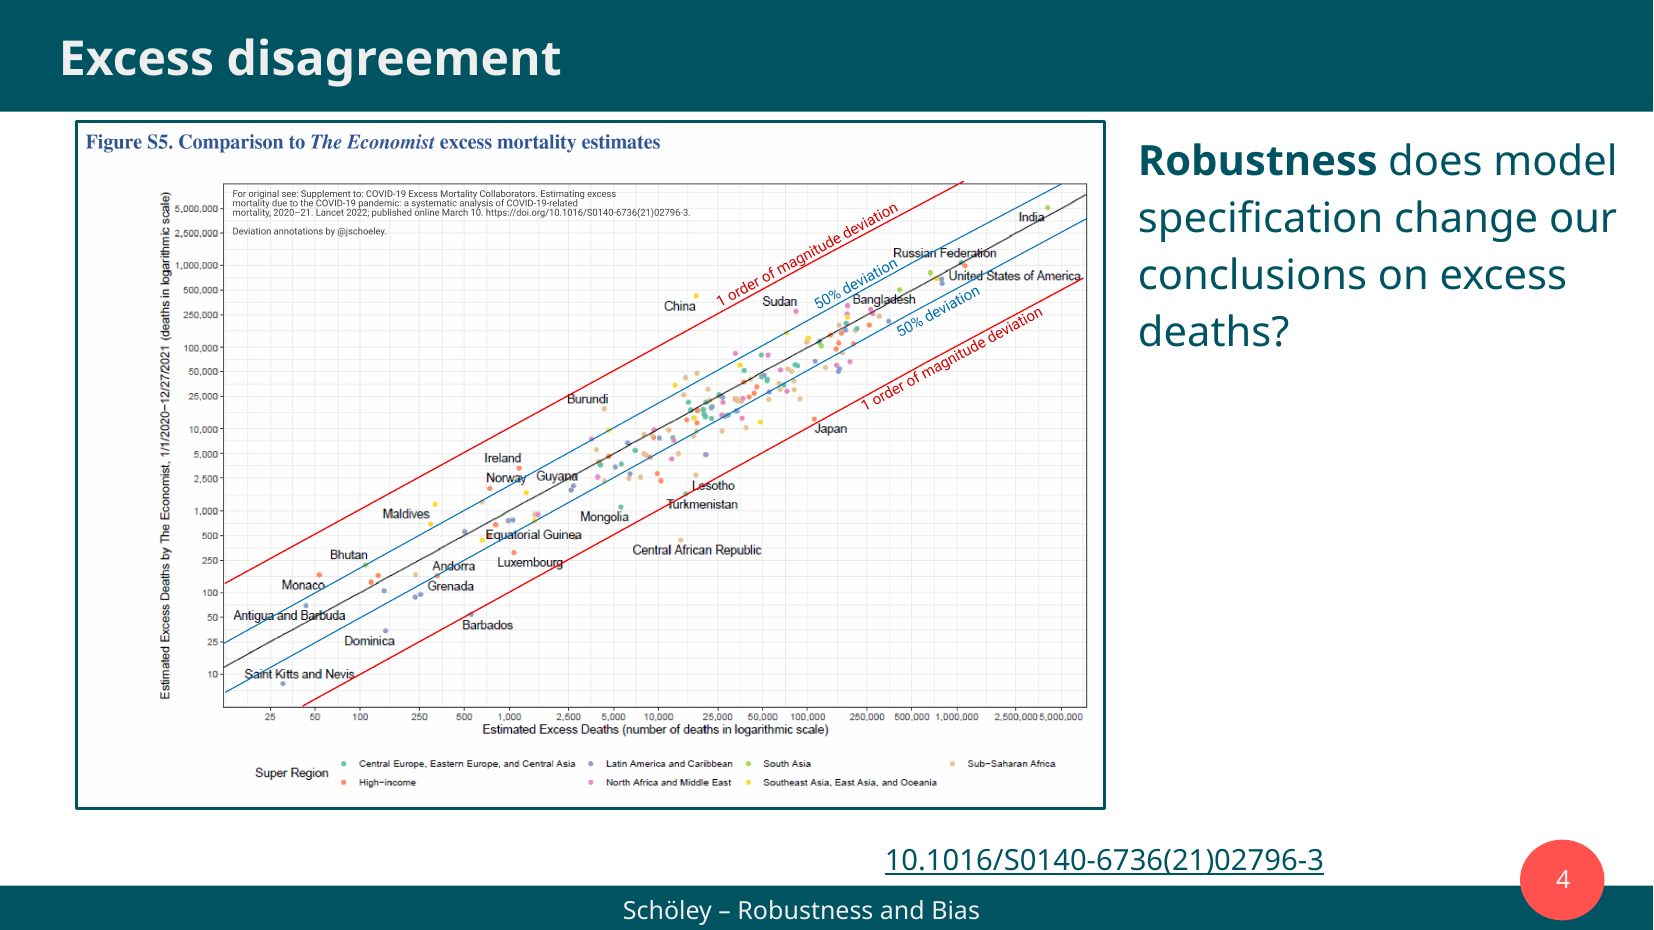

# Excess disagreement
Robustness does model specification change our conclusions on excess deaths?
10.1016/S0140-6736(21)02796-3
4
Schöley – Robustness and Bias